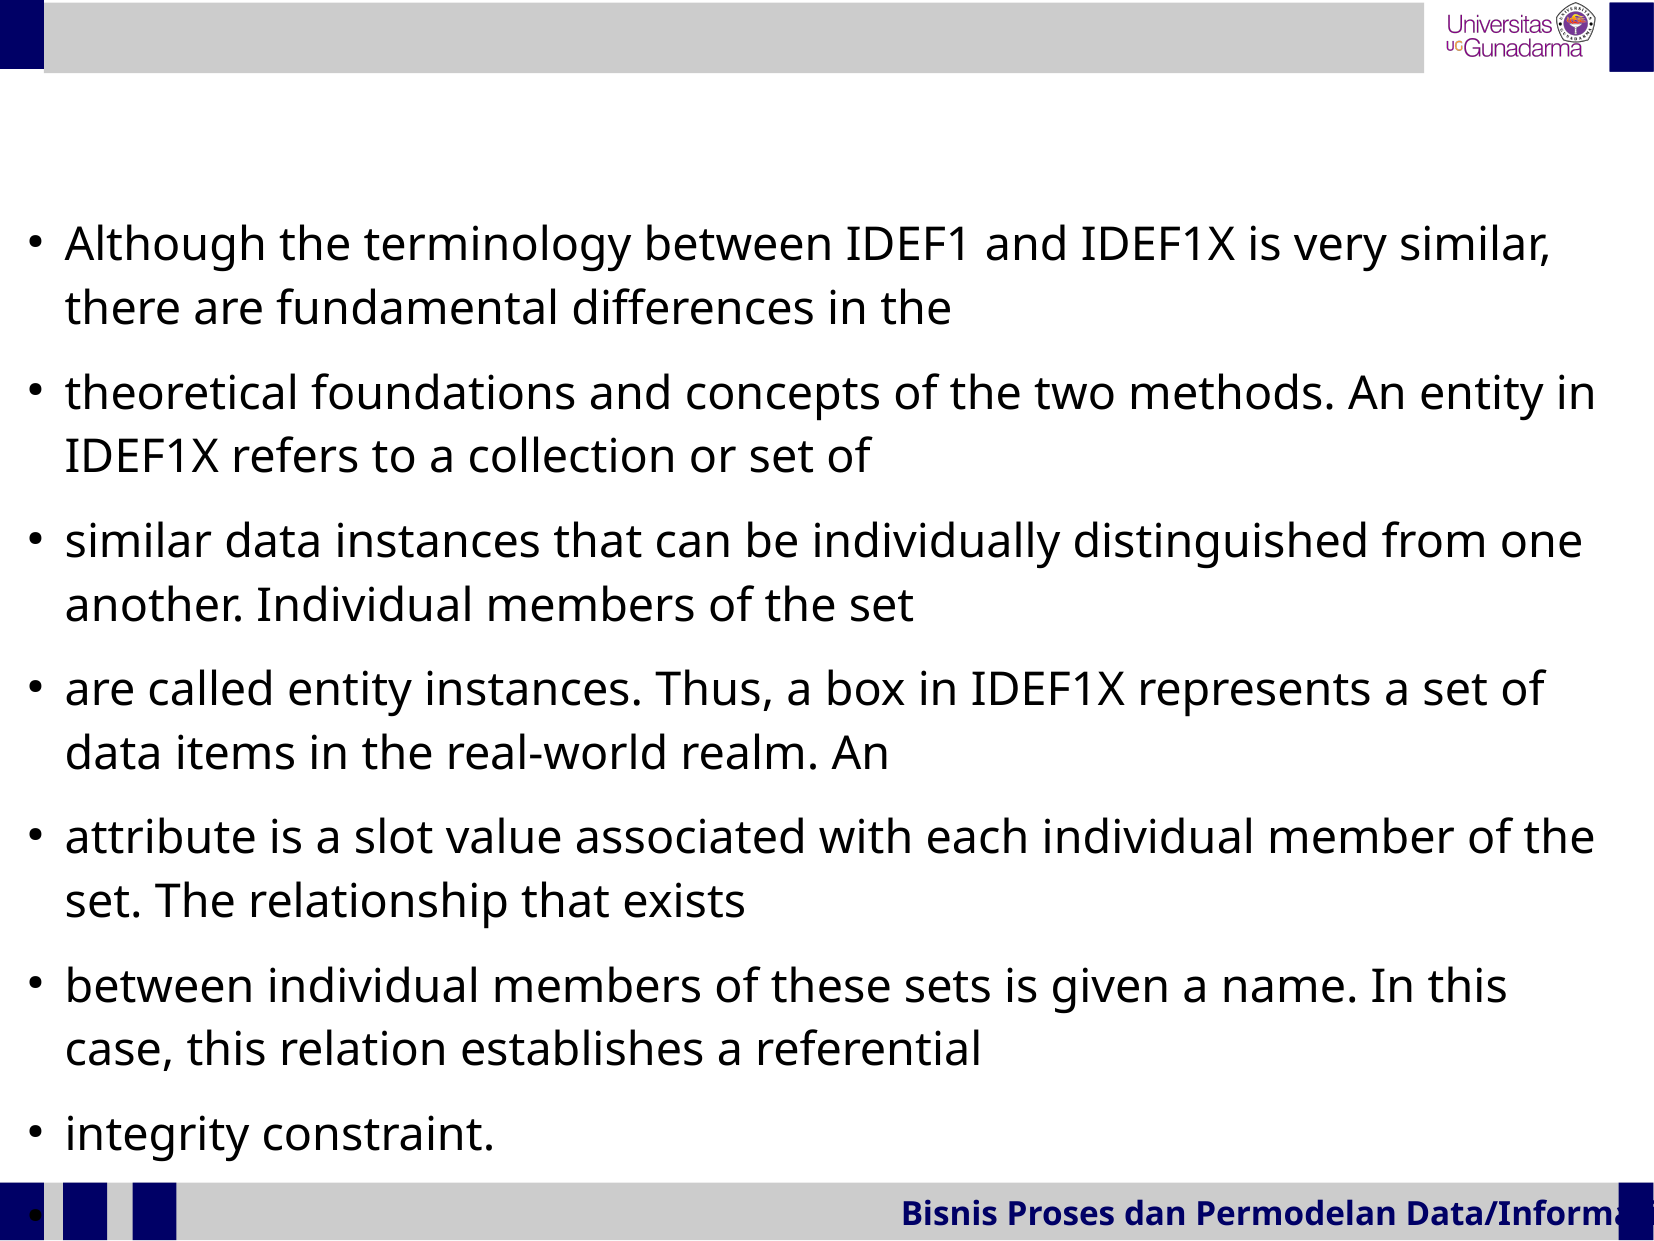

#
Although the terminology between IDEF1 and IDEF1X is very similar, there are fundamental differences in the
theoretical foundations and concepts of the two methods. An entity in IDEF1X refers to a collection or set of
similar data instances that can be individually distinguished from one another. Individual members of the set
are called entity instances. Thus, a box in IDEF1X represents a set of data items in the real-world realm. An
attribute is a slot value associated with each individual member of the set. The relationship that exists
between individual members of these sets is given a name. In this case, this relation establishes a referential
integrity constraint.